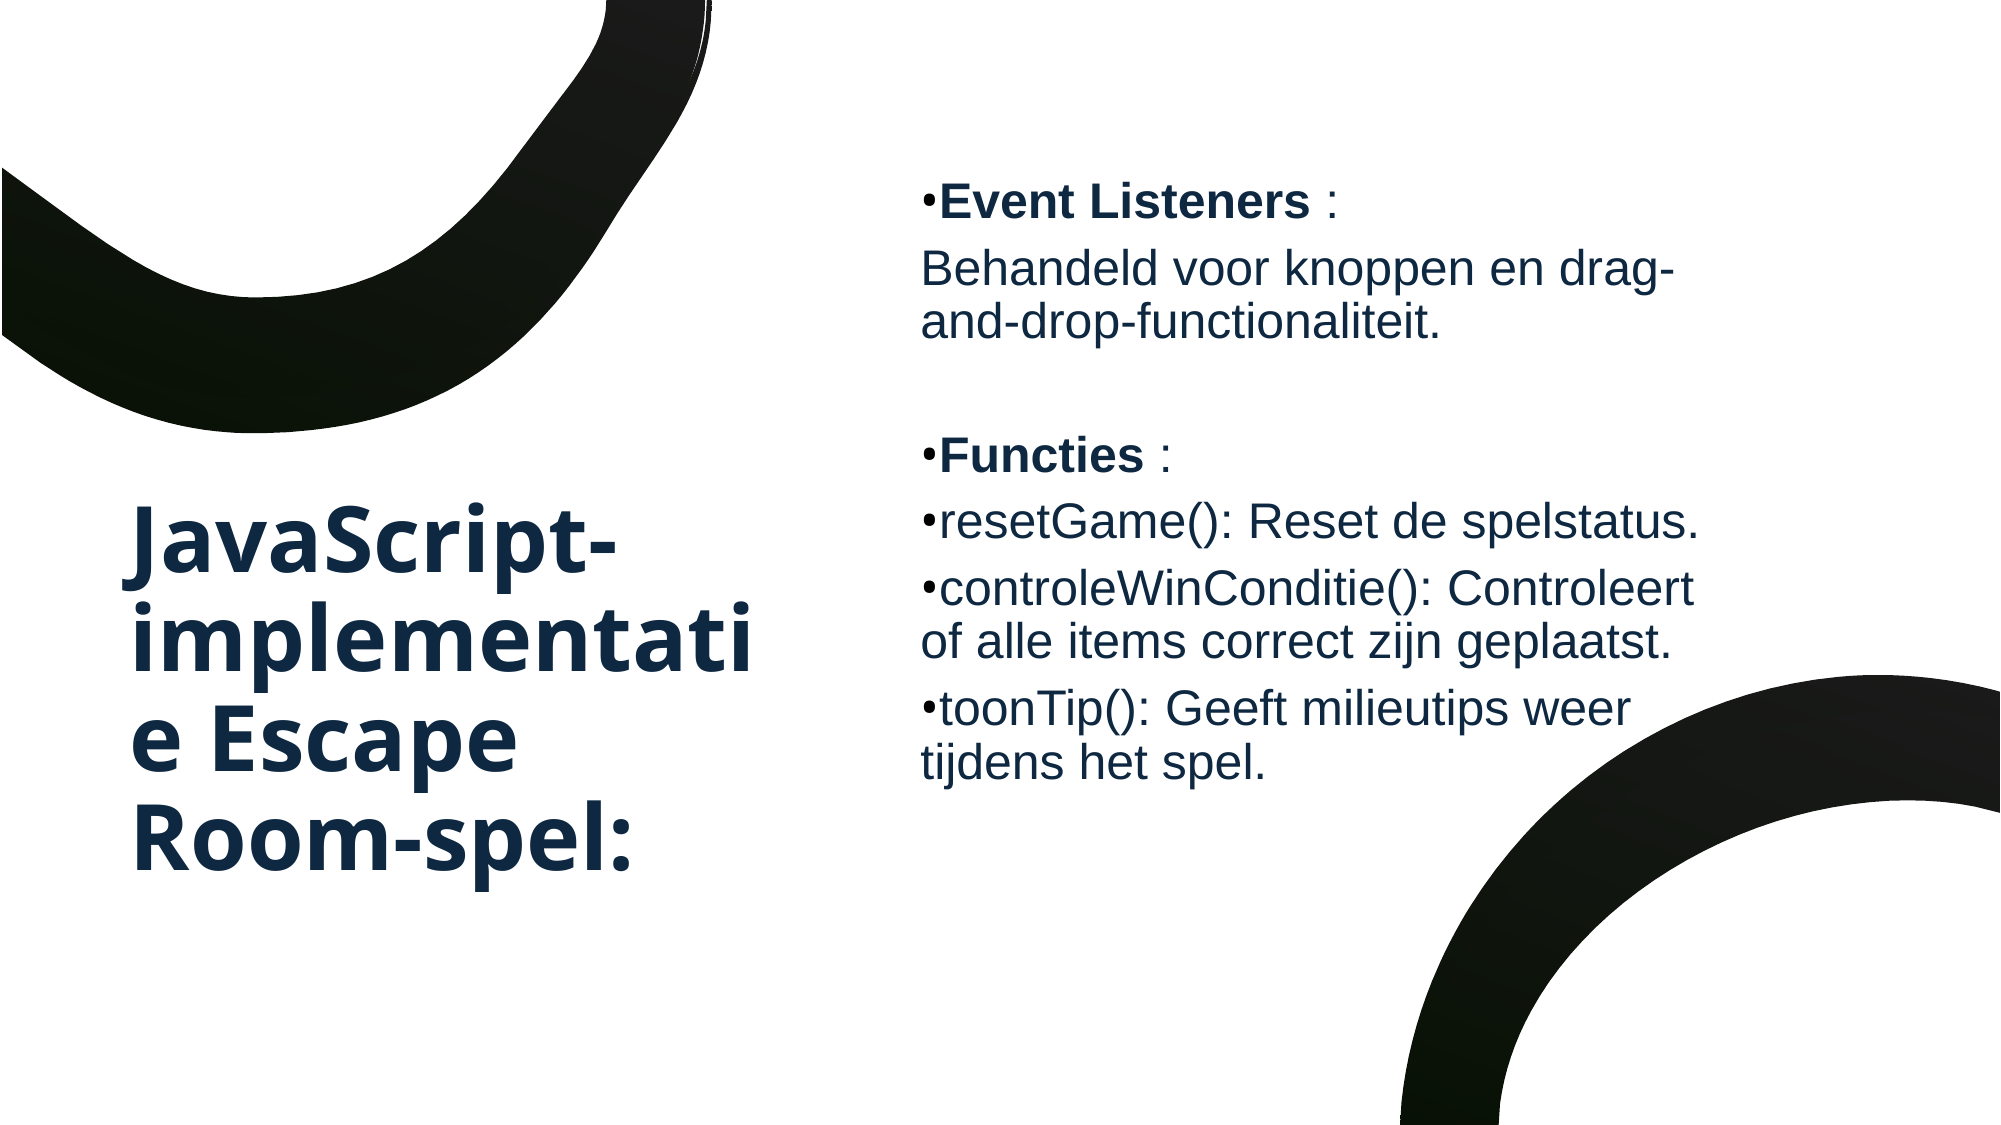

Event Listeners :
Behandeld voor knoppen en drag-and-drop-functionaliteit.
Functies :
resetGame(): Reset de spelstatus.
controleWinConditie(): Controleert of alle items correct zijn geplaatst.
toonTip(): Geeft milieutips weer tijdens het spel.
# JavaScript-implementatie Escape Room-spel: